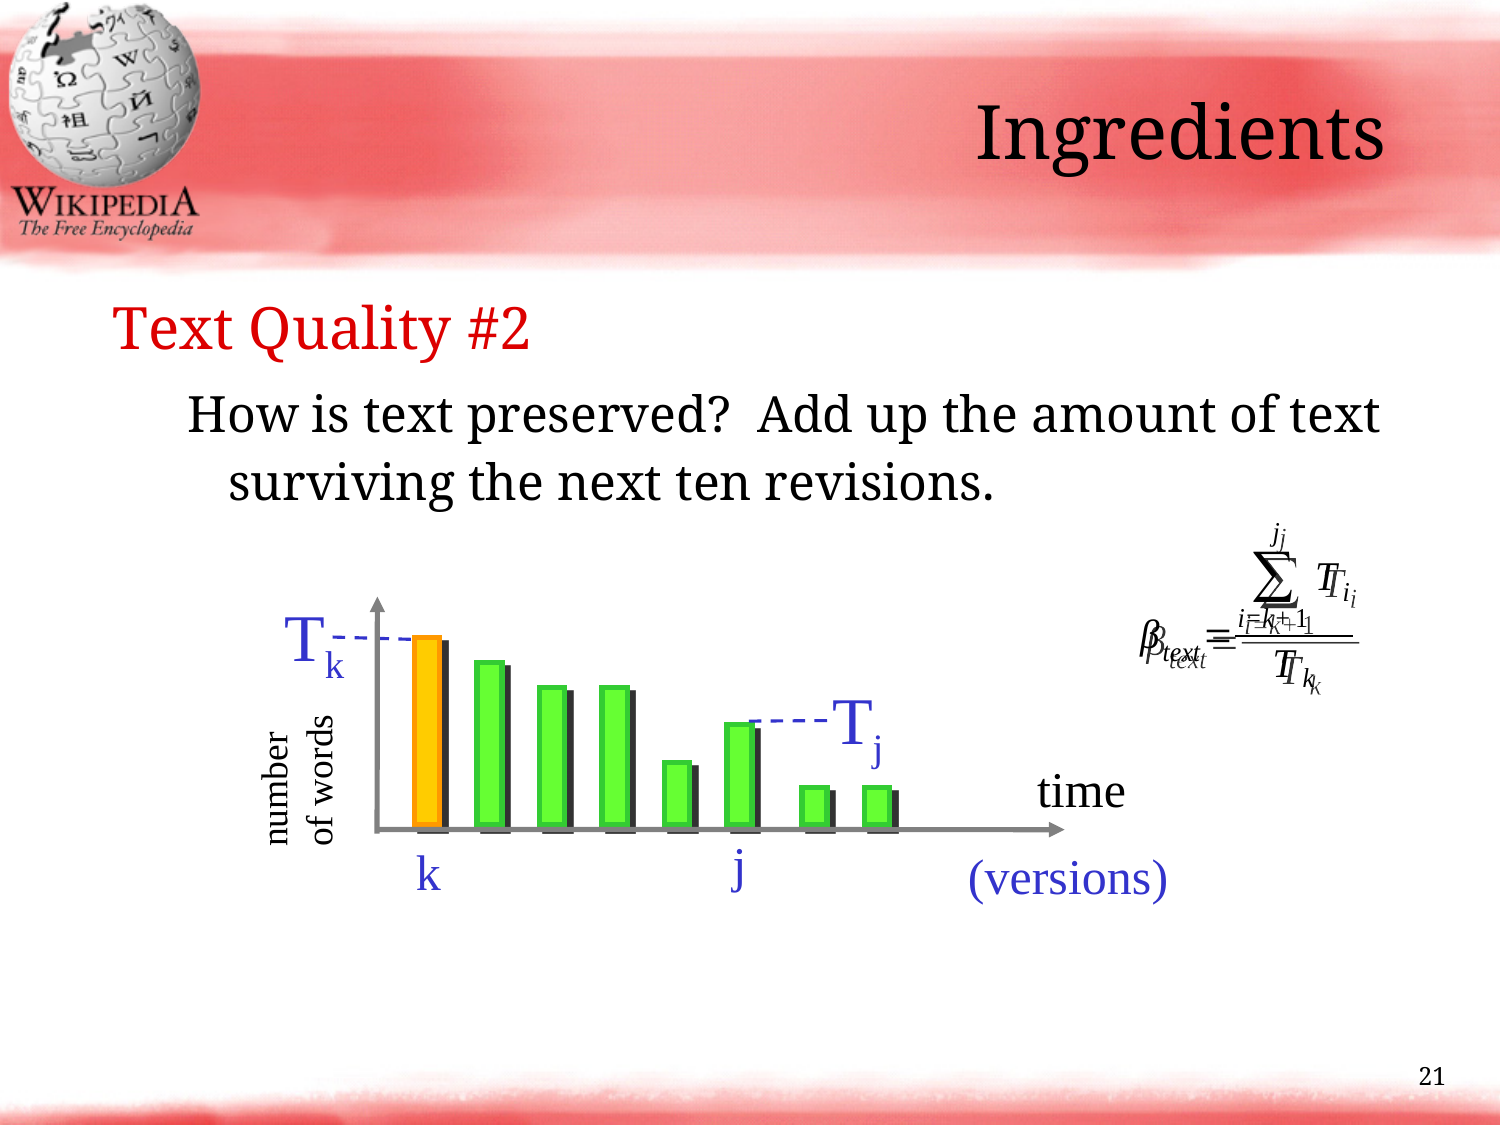

# Ingredients
Text Quality #2
How is text preserved? Add up the amount of text surviving the next ten revisions.
Tk
Tj
number
of words
time
j
k
(versions)‏
21